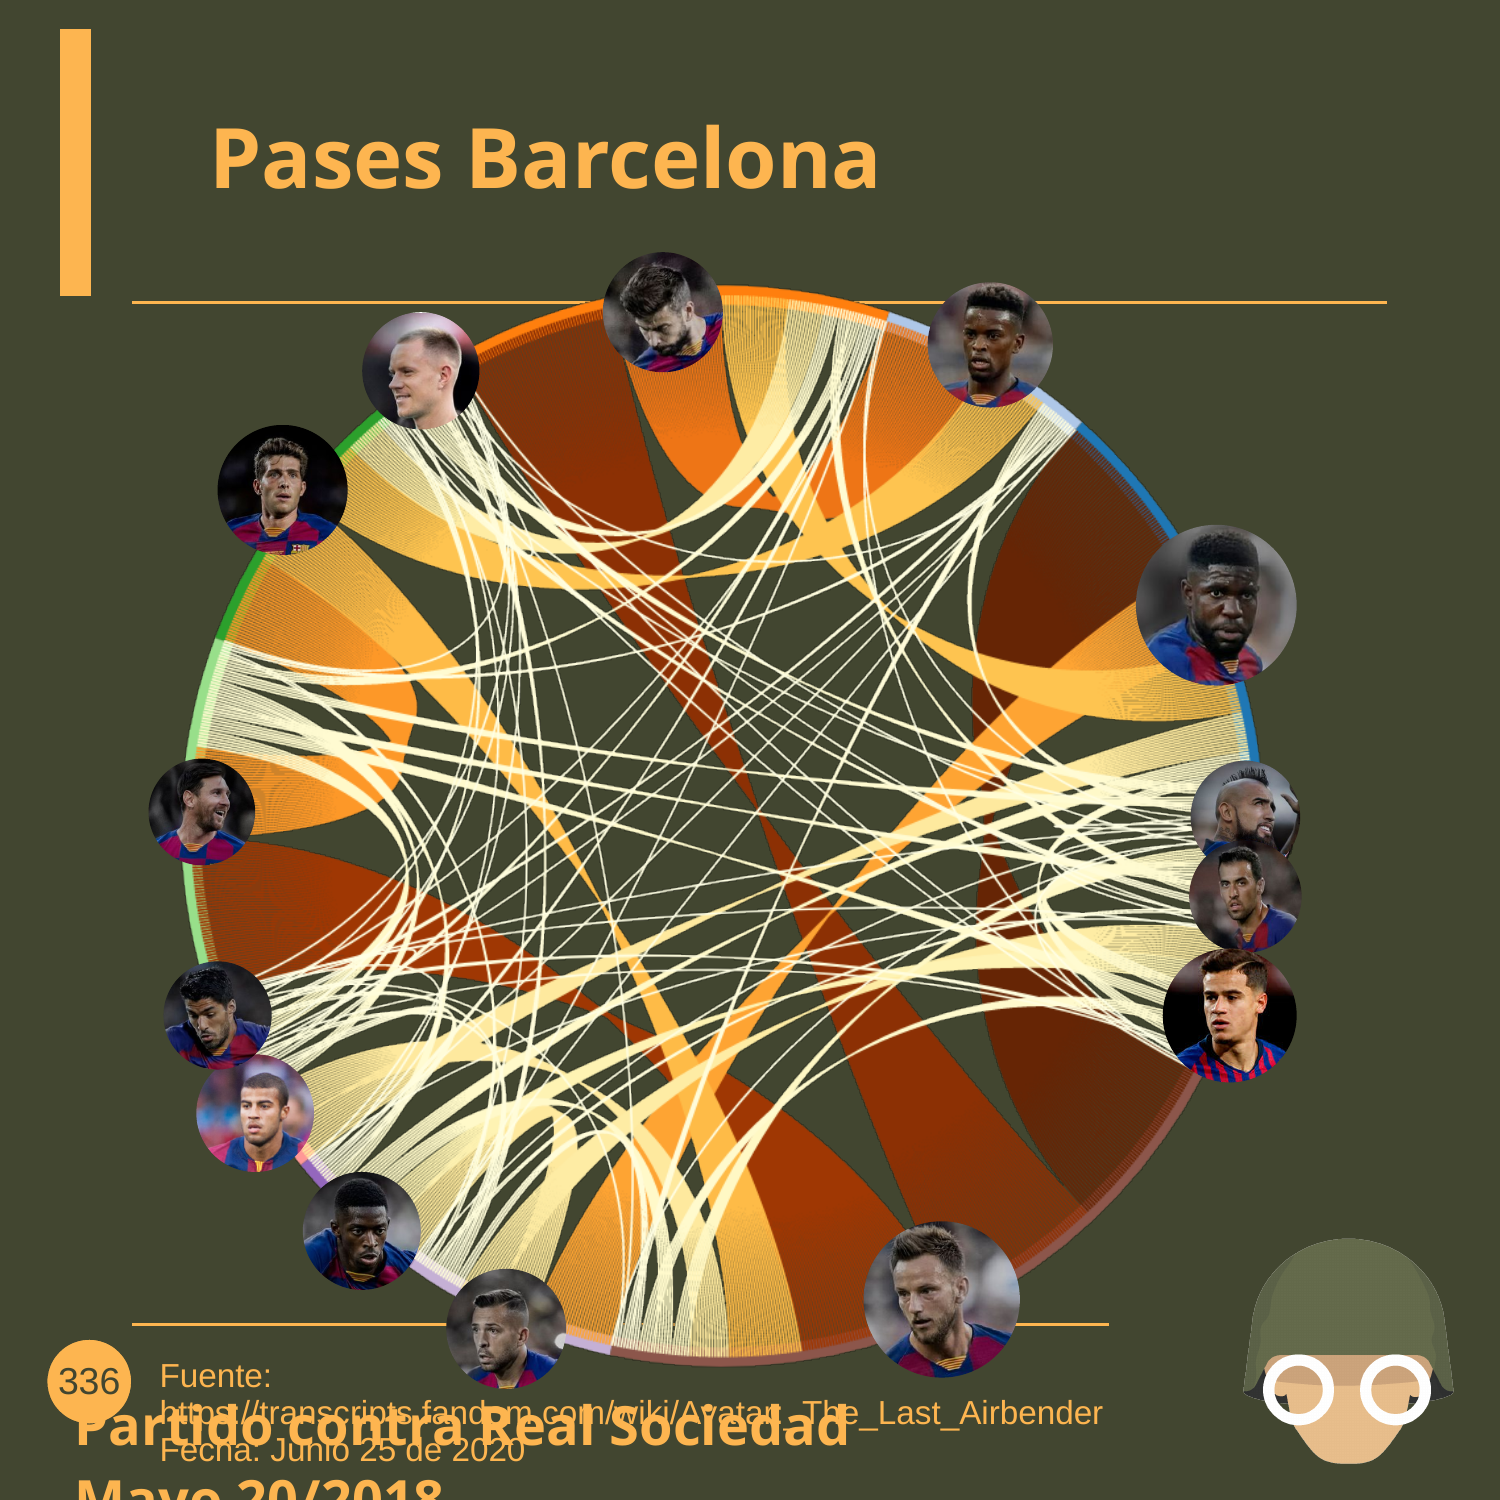

Pases Barcelona
Partido contra Real Sociedad
Mayo 20/2018